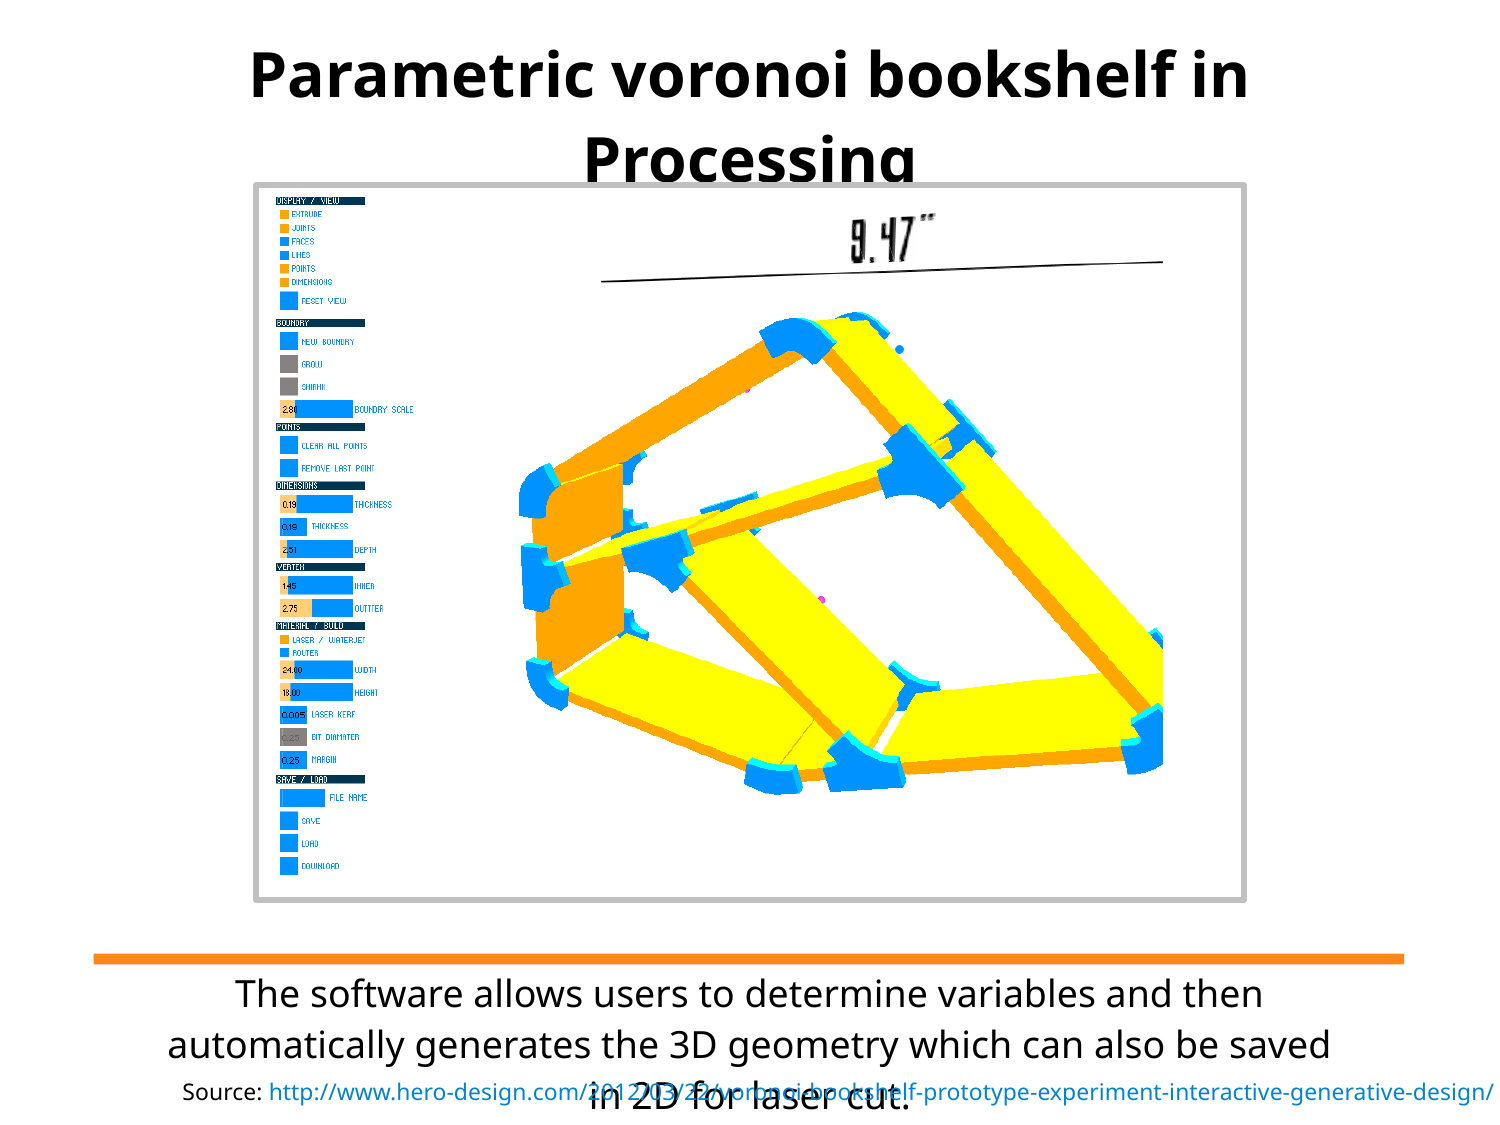

# Parametric voronoi bookshelf in Processing
The software allows users to determine variables and then automatically generates the 3D geometry which can also be saved in 2D for laser cut.
Source: http://www.hero-design.com/2012/03/22/voronoi-bookshelf-prototype-experiment-interactive-generative-design/